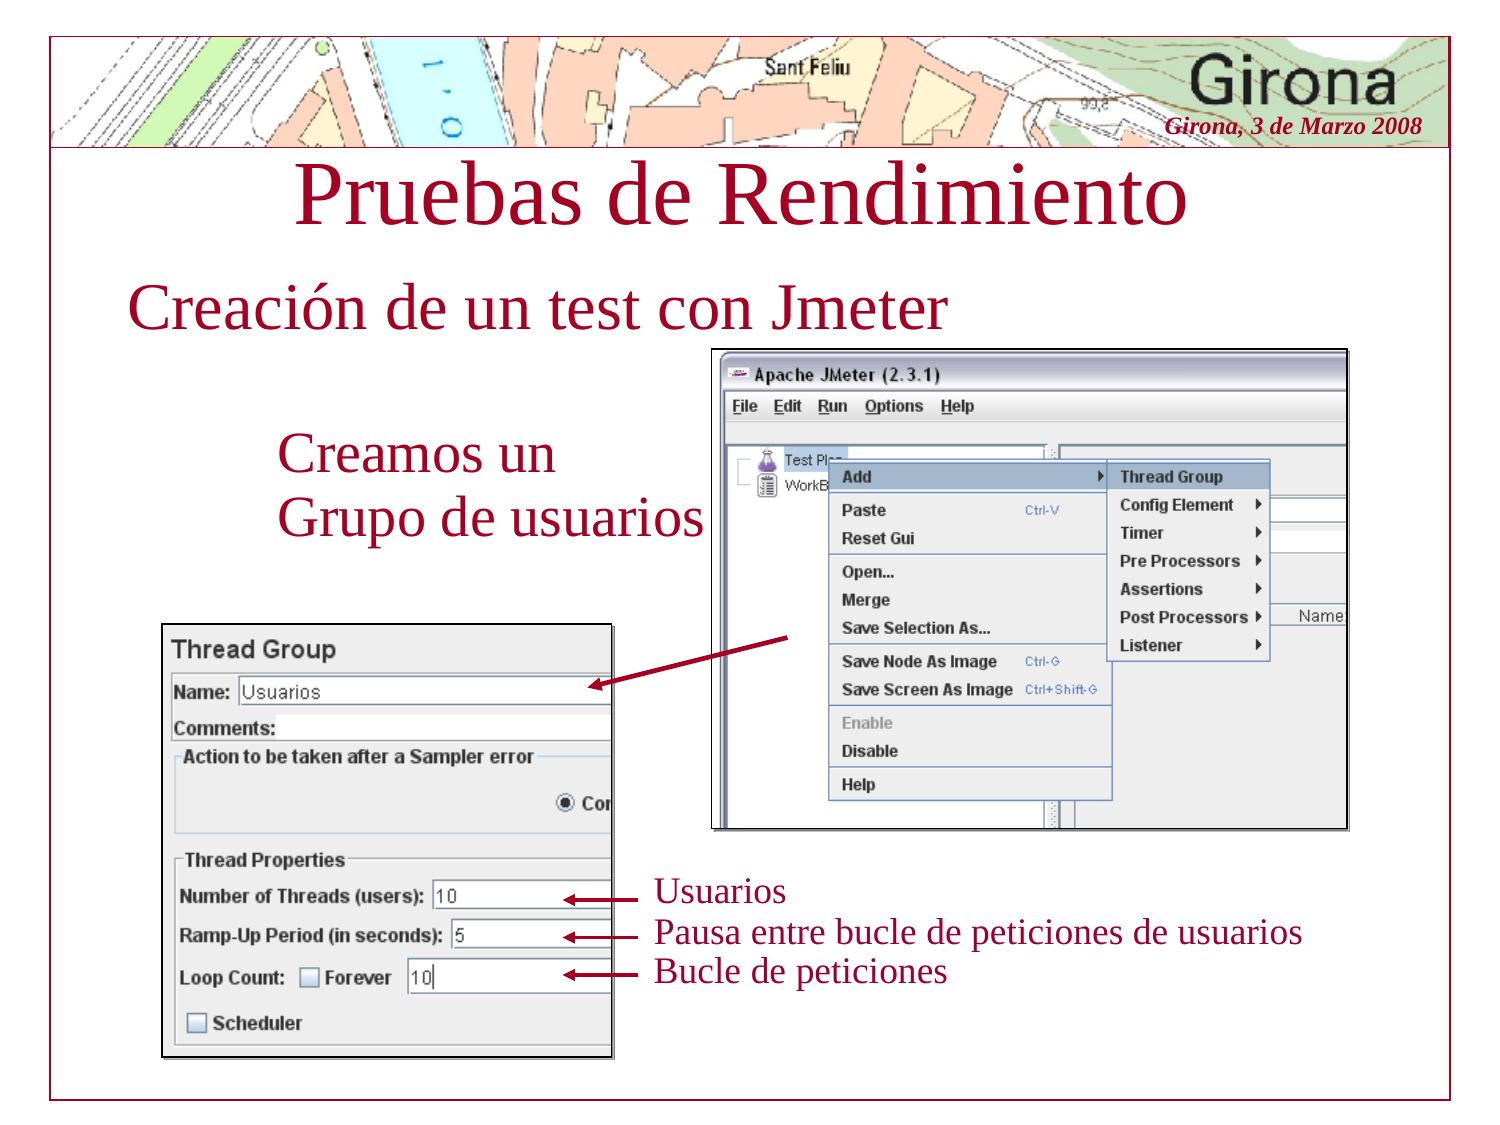

# Pruebas de Rendimiento
Creación de un test con Jmeter
Creamos un
Grupo de usuarios
Usuarios
Pausa entre bucle de peticiones de usuarios
Bucle de peticiones